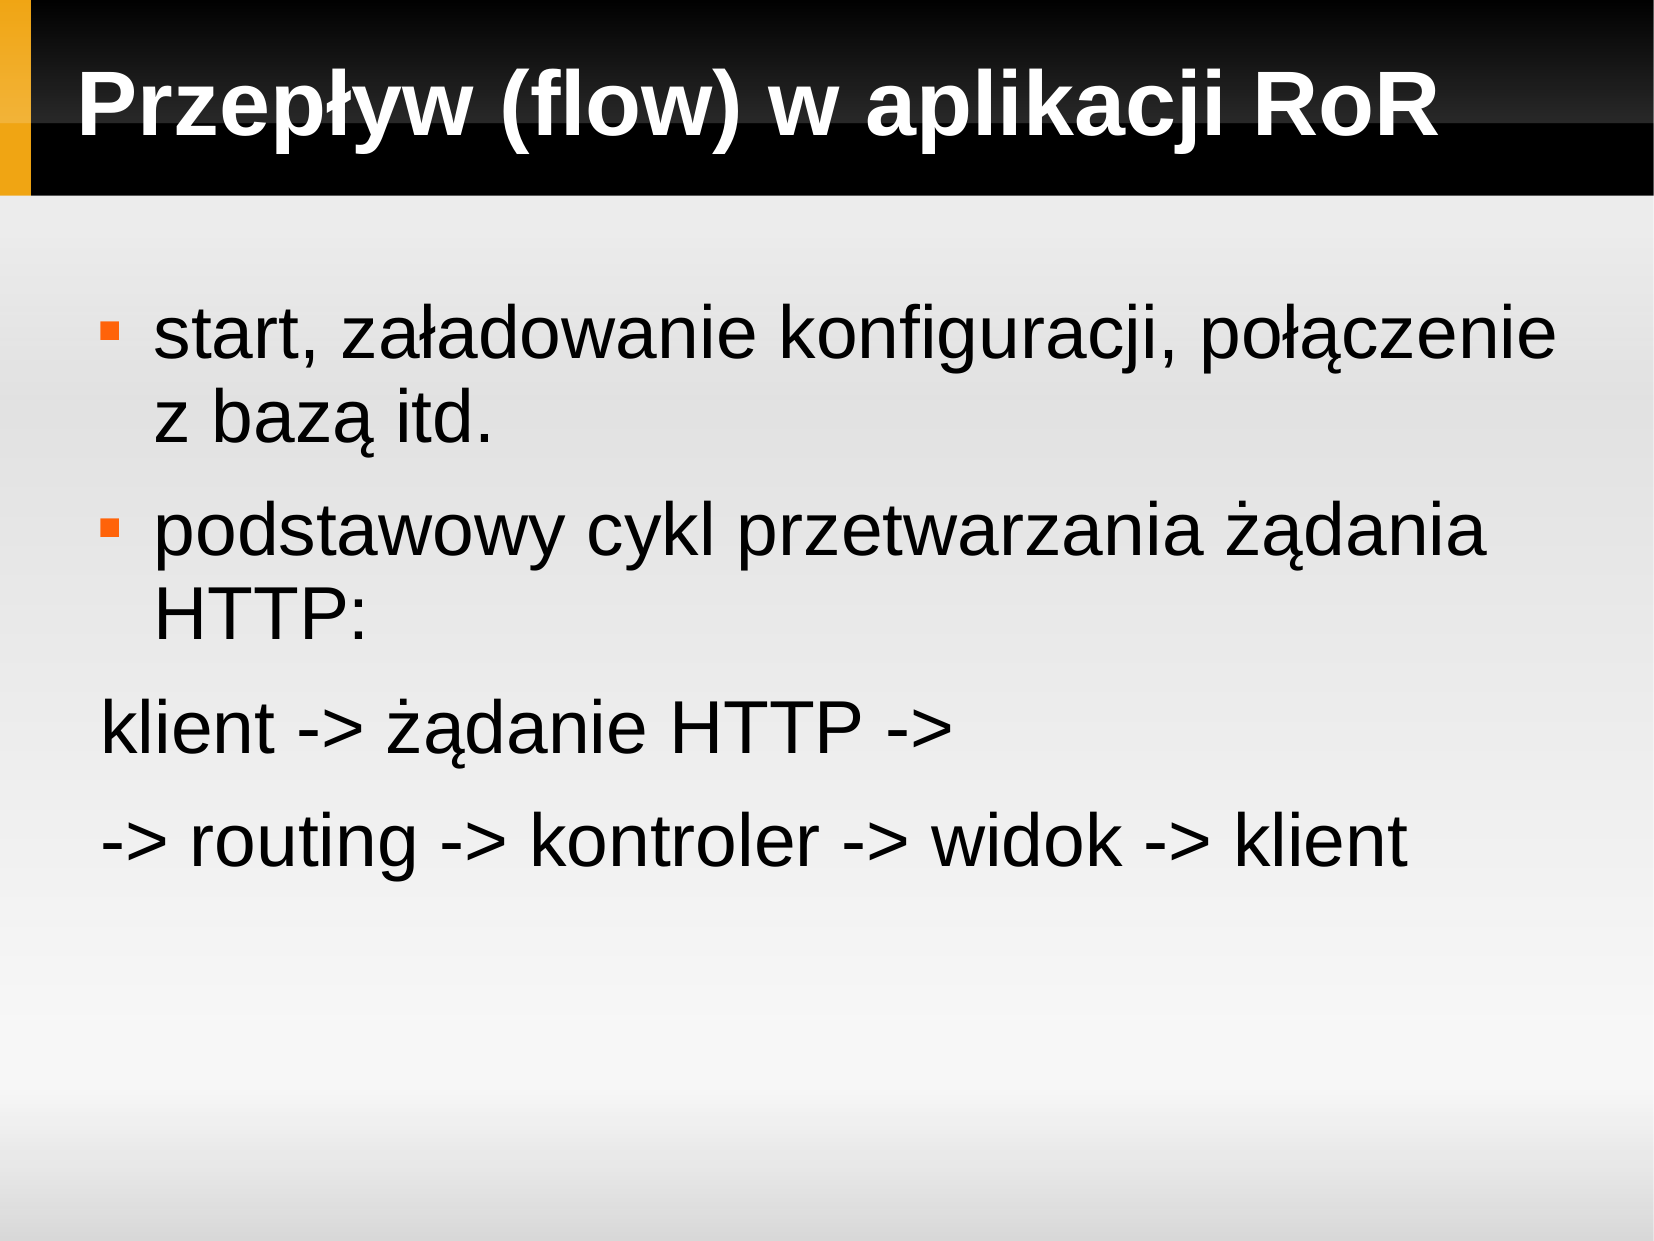

# Przepływ (flow) w aplikacji RoR
start, załadowanie konfiguracji, połączenie z bazą itd.
podstawowy cykl przetwarzania żądania HTTP:
klient -> żądanie HTTP ->
-> routing -> kontroler -> widok -> klient